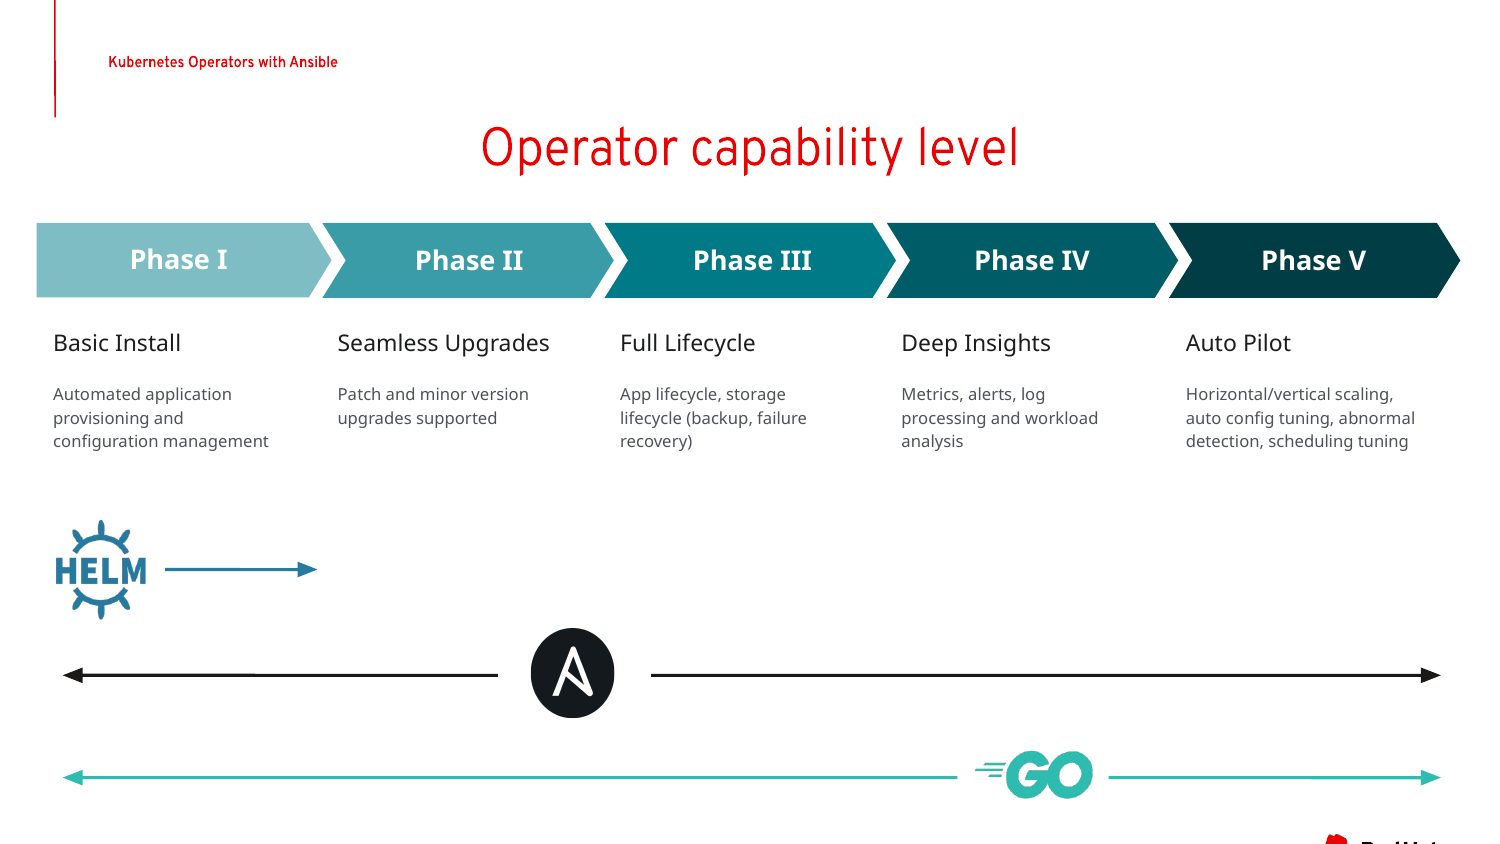

Phase I
Phase II
Phase III
Phase IV
Phase V
Basic Install
Seamless Upgrades
Full Lifecycle
Deep Insights
Auto Pilot
Automated application
Patch and minor version
App lifecycle, storage
Metrics, alerts, log
Horizontal/vertical scaling,
provisioning and
upgrades supported
lifecycle (backup, failure
processing and workload
auto conﬁg tuning, abnormal
conﬁguration management
recovery)
analysis
detection, scheduling tuning